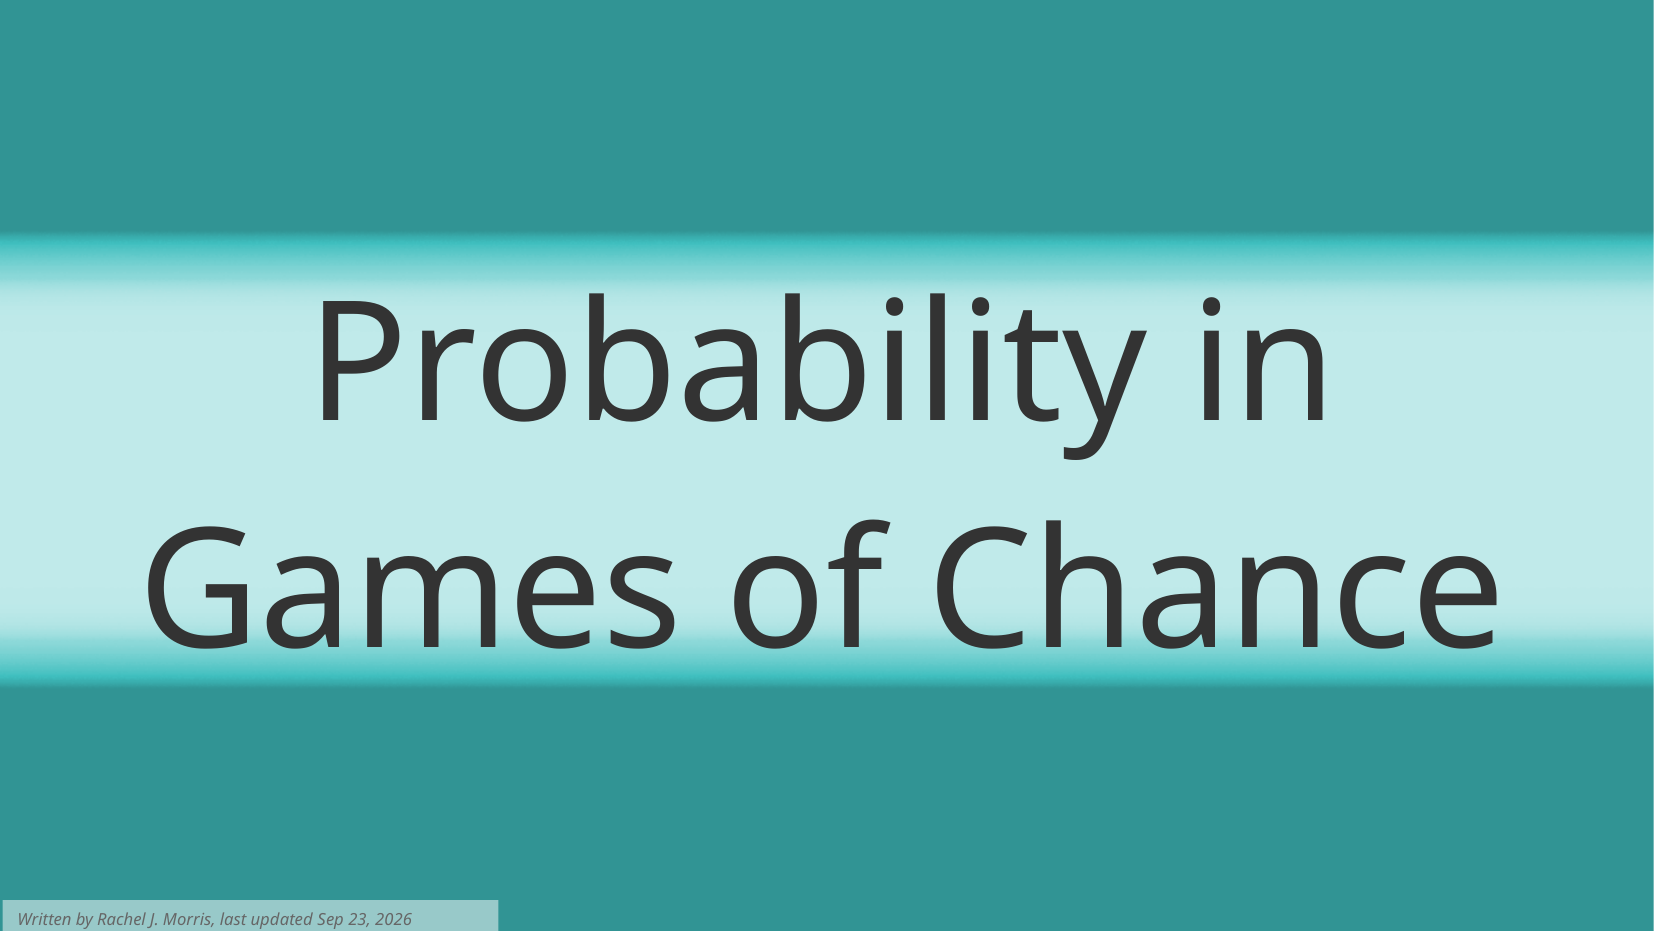

# Probability in Games of Chance
Written by Rachel J. Morris, last updated